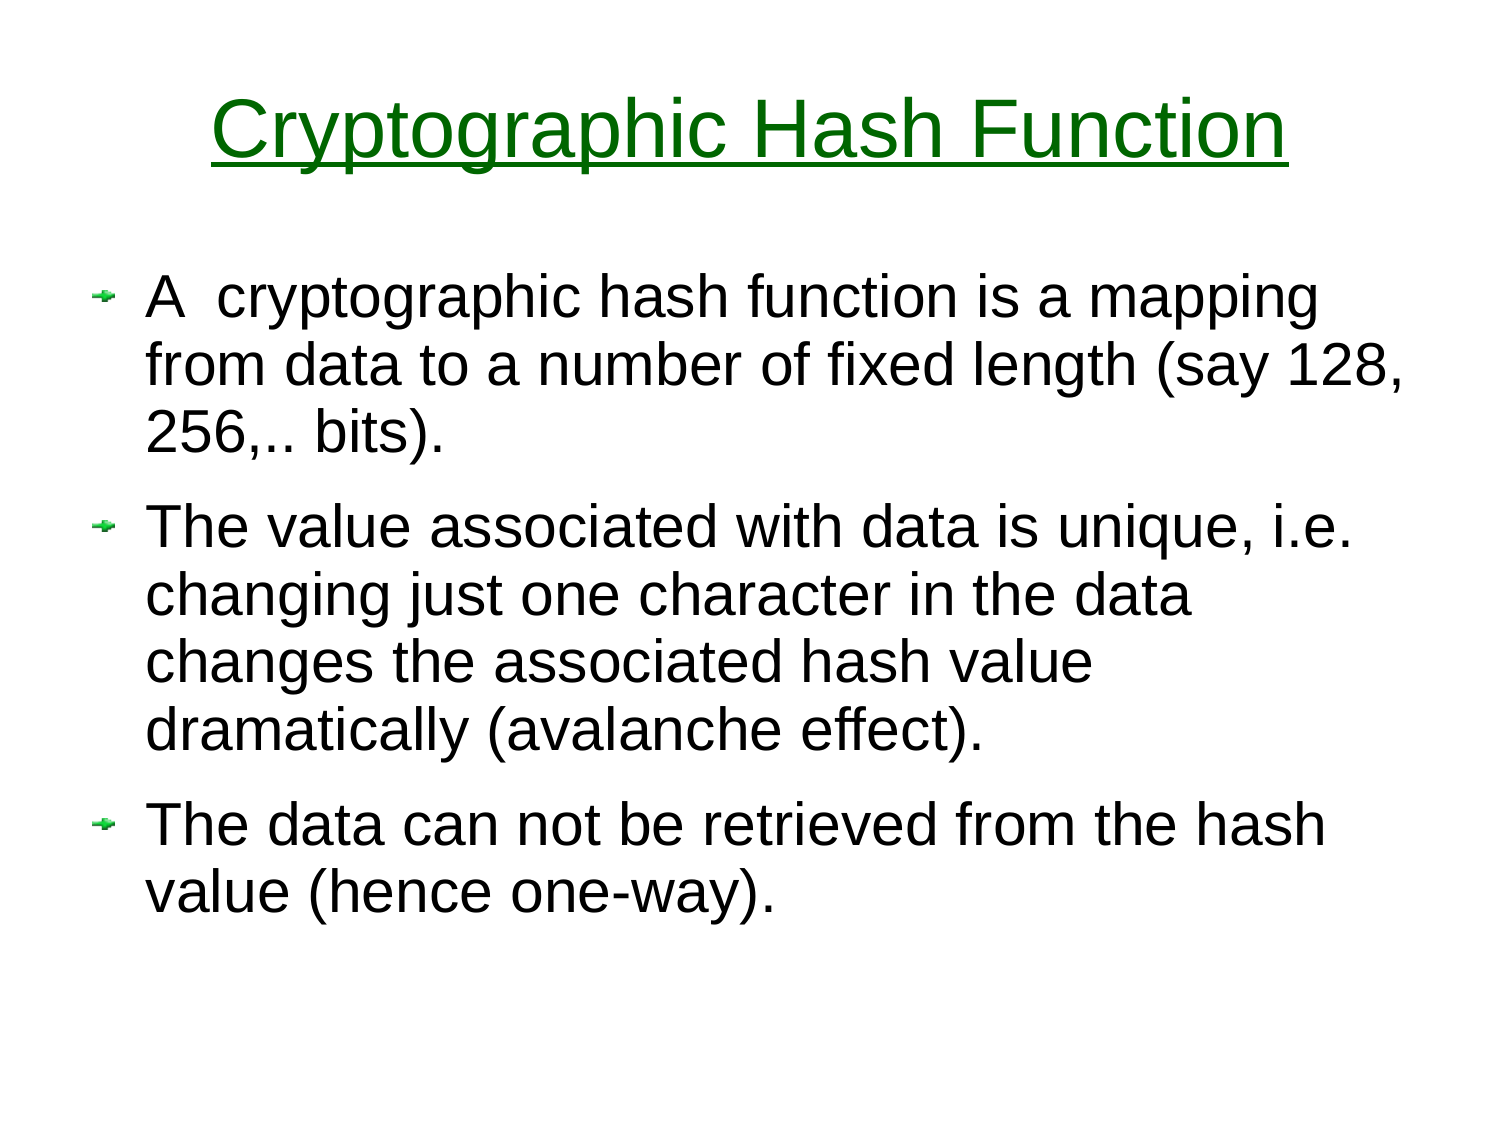

# Cryptographic Hash Function
A cryptographic hash function is a mapping from data to a number of fixed length (say 128, 256,.. bits).
The value associated with data is unique, i.e. changing just one character in the data changes the associated hash value dramatically (avalanche effect).
The data can not be retrieved from the hash value (hence one-way).